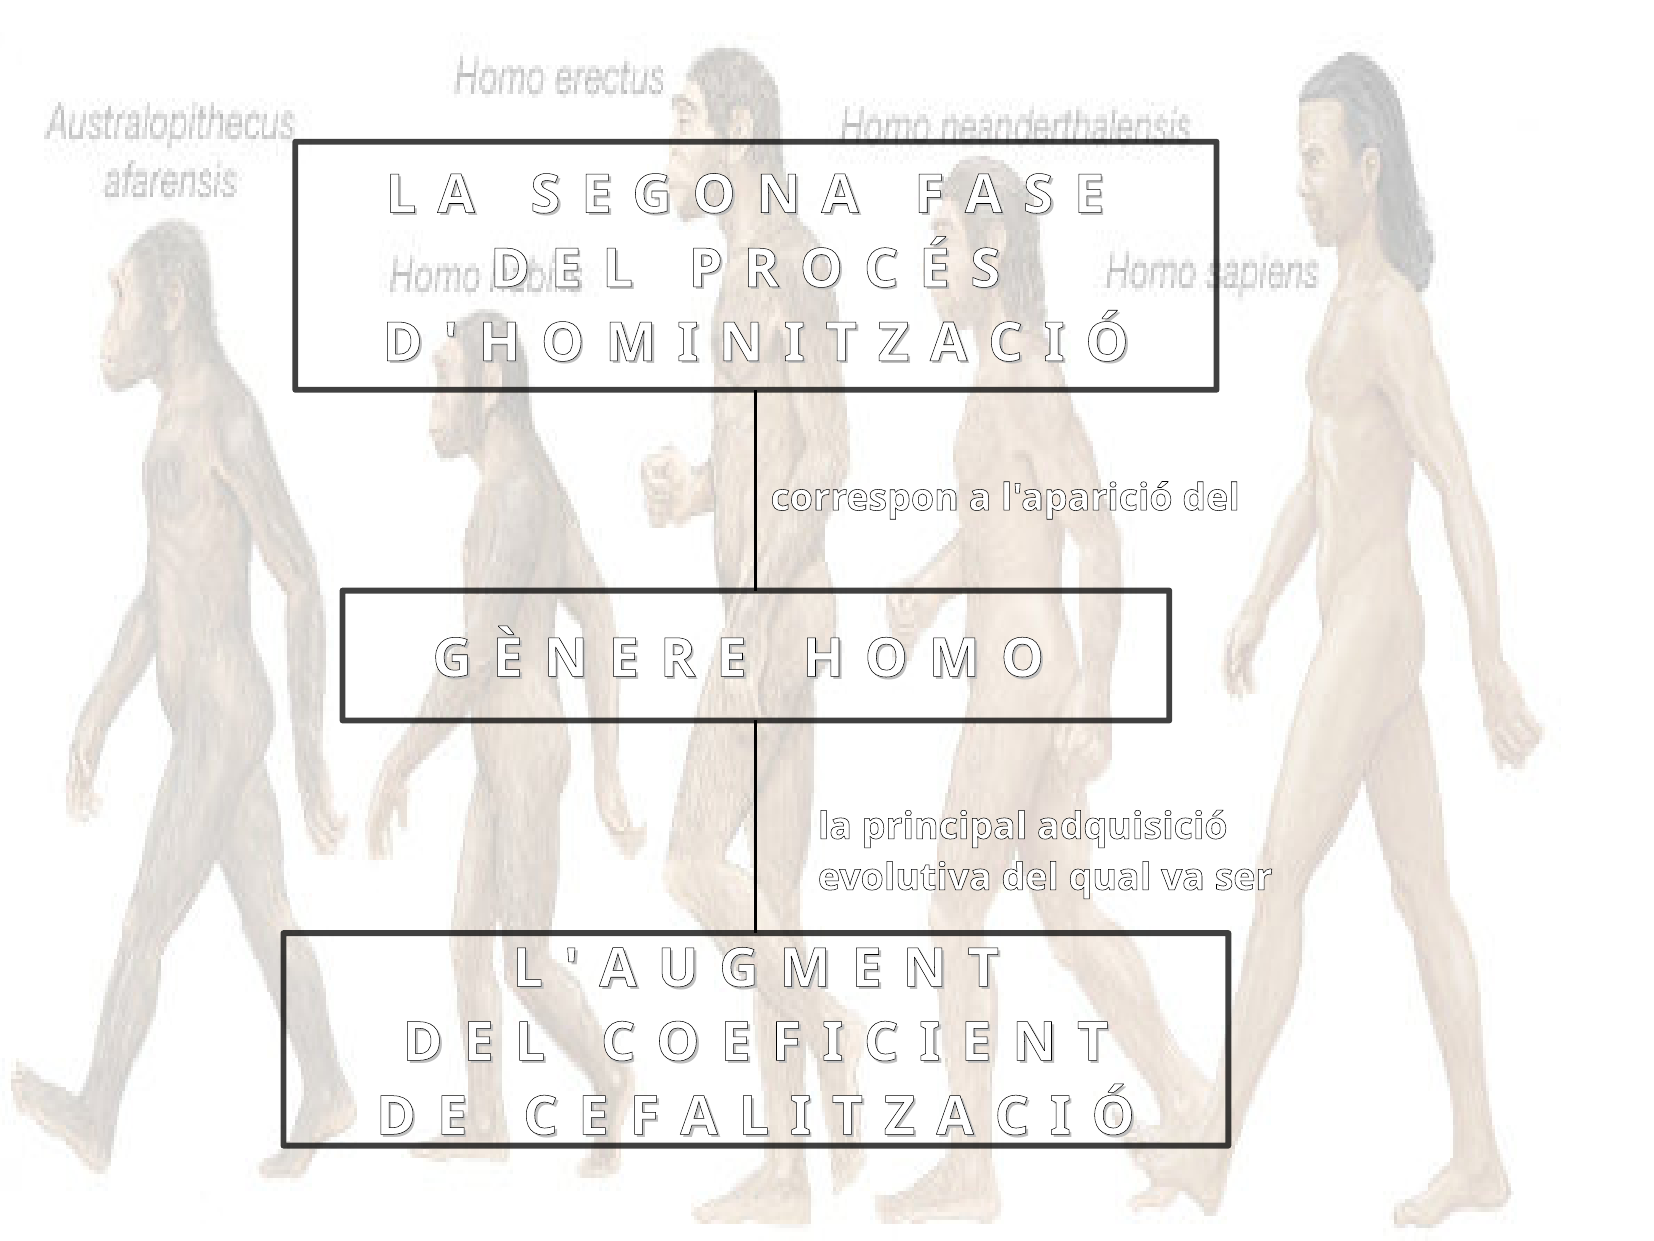

LA SEGONA FASE DEL PROCÉS D'HOMINITZACIÓ
correspon a l'aparició del
GÈNERE HOMO
la principal adquisició evolutiva del qual va ser
L'AUGMENT
DEL COEFICIENT
DE CEFALITZACIÓ